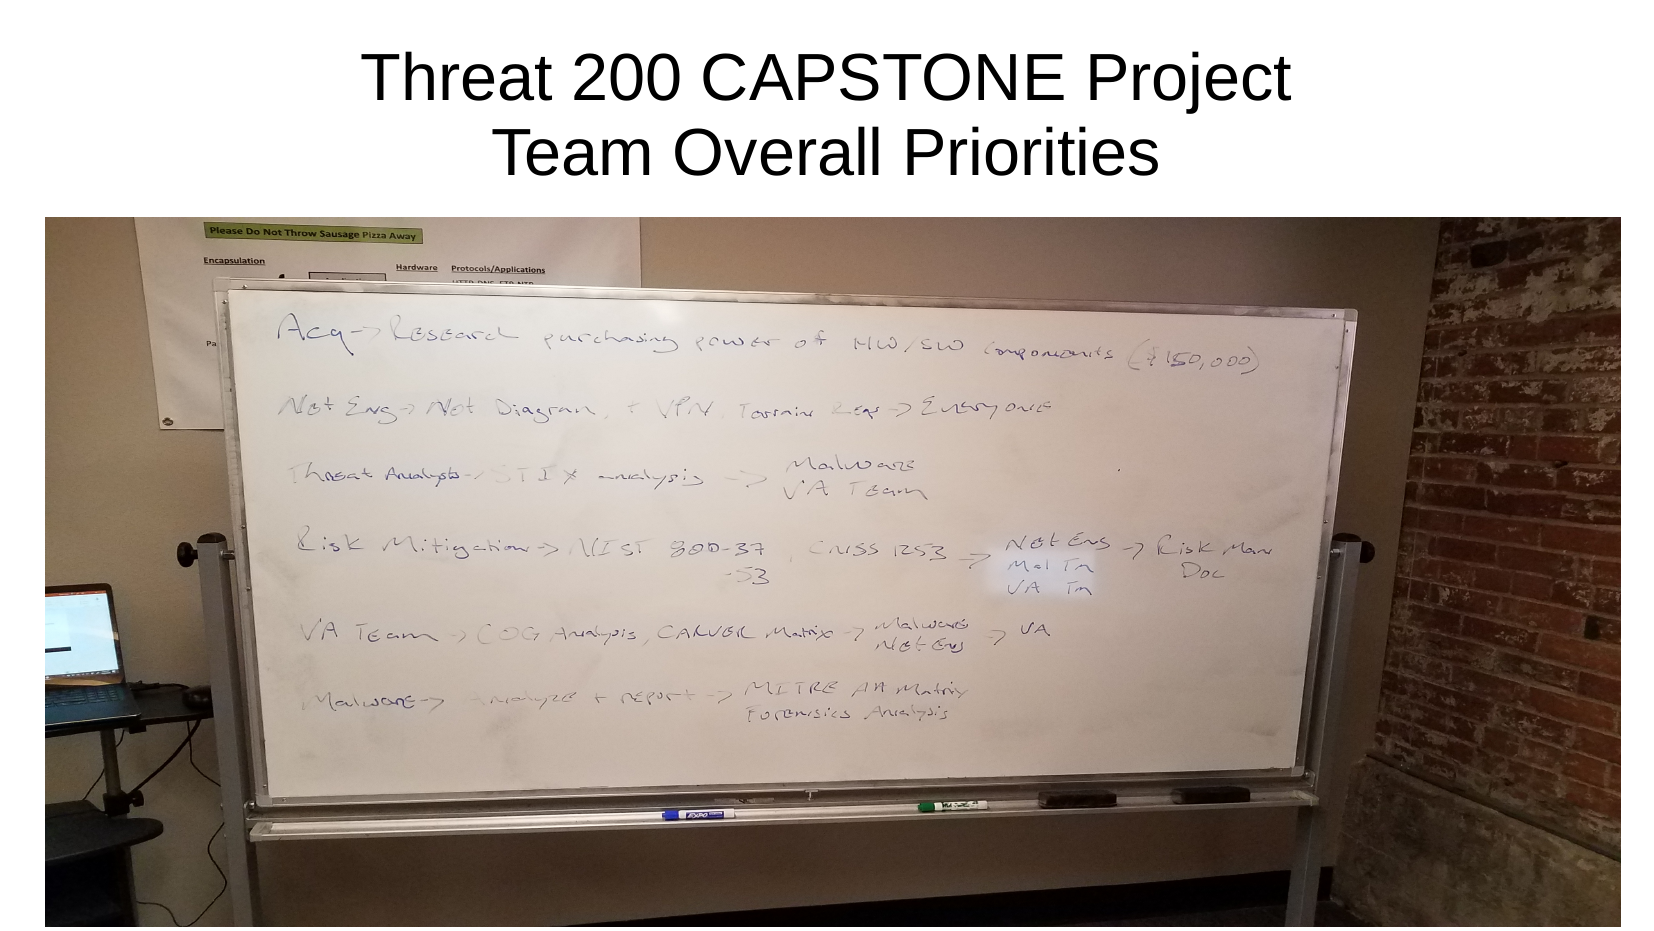

# Threat 200 CAPSTONE Project Team Overall Priorities